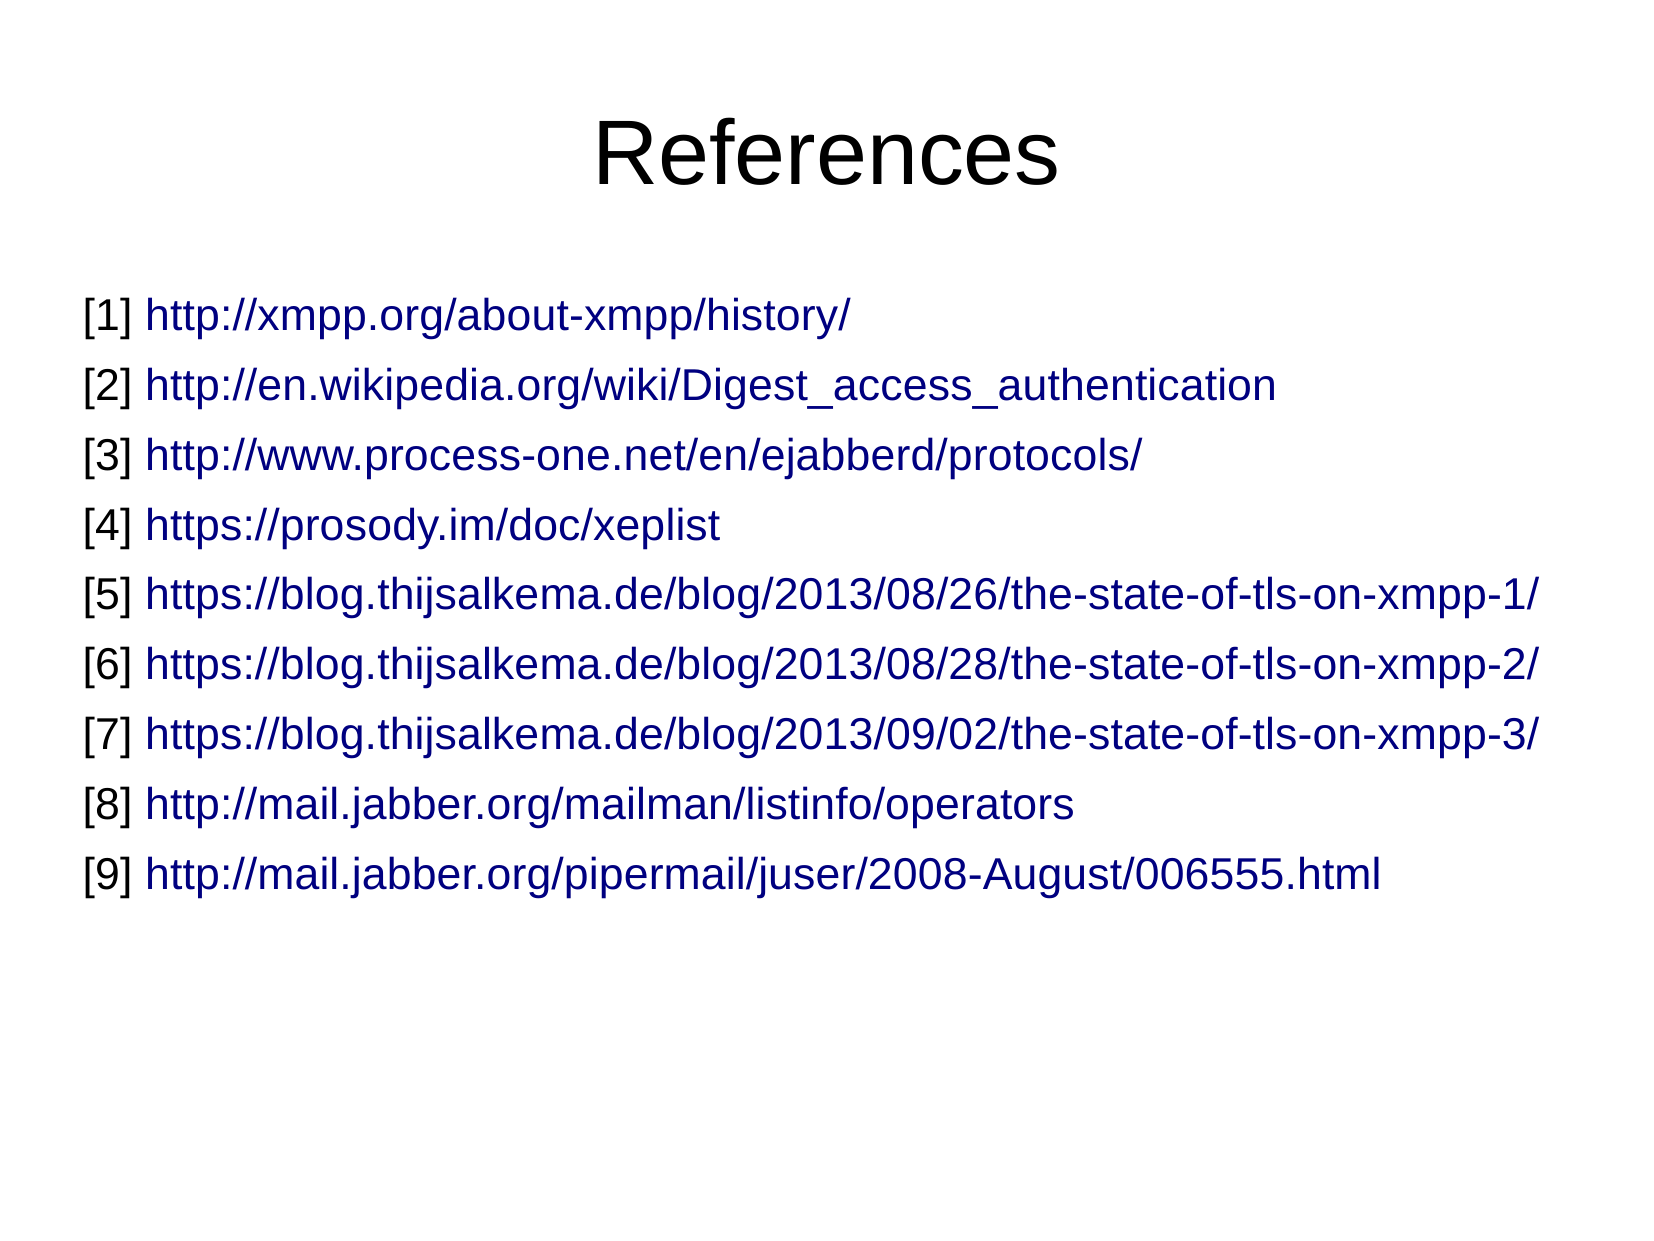

# References
[1] http://xmpp.org/about-xmpp/history/
[2] http://en.wikipedia.org/wiki/Digest_access_authentication
[3] http://www.process-one.net/en/ejabberd/protocols/
[4] https://prosody.im/doc/xeplist
[5] https://blog.thijsalkema.de/blog/2013/08/26/the-state-of-tls-on-xmpp-1/
[6] https://blog.thijsalkema.de/blog/2013/08/28/the-state-of-tls-on-xmpp-2/
[7] https://blog.thijsalkema.de/blog/2013/09/02/the-state-of-tls-on-xmpp-3/
[8] http://mail.jabber.org/mailman/listinfo/operators
[9] http://mail.jabber.org/pipermail/juser/2008-August/006555.html